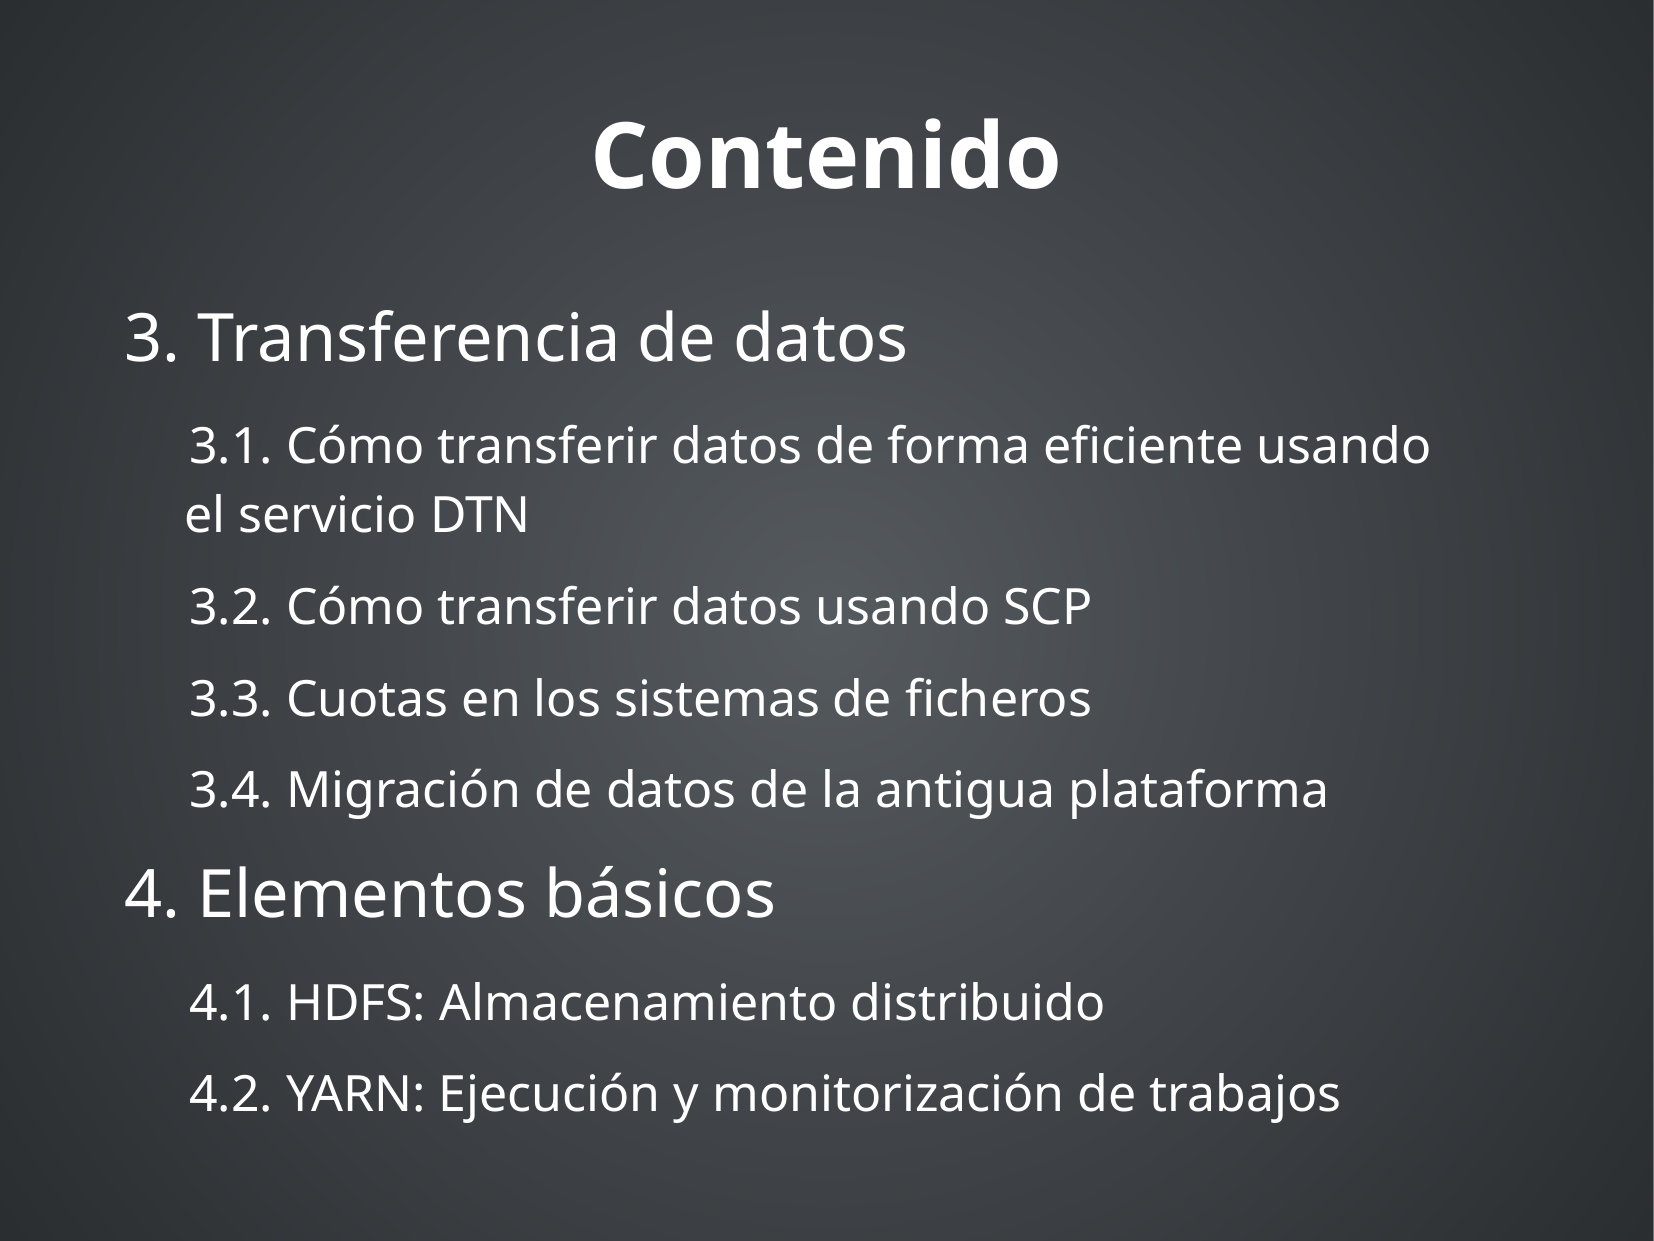

# Contenido
3. Transferencia de datos
3.1. Cómo transferir datos de forma eficiente usando el servicio DTN
3.2. Cómo transferir datos usando SCP
3.3. Cuotas en los sistemas de ficheros
3.4. Migración de datos de la antigua plataforma
4. Elementos básicos
4.1. HDFS: Almacenamiento distribuido
4.2. YARN: Ejecución y monitorización de trabajos